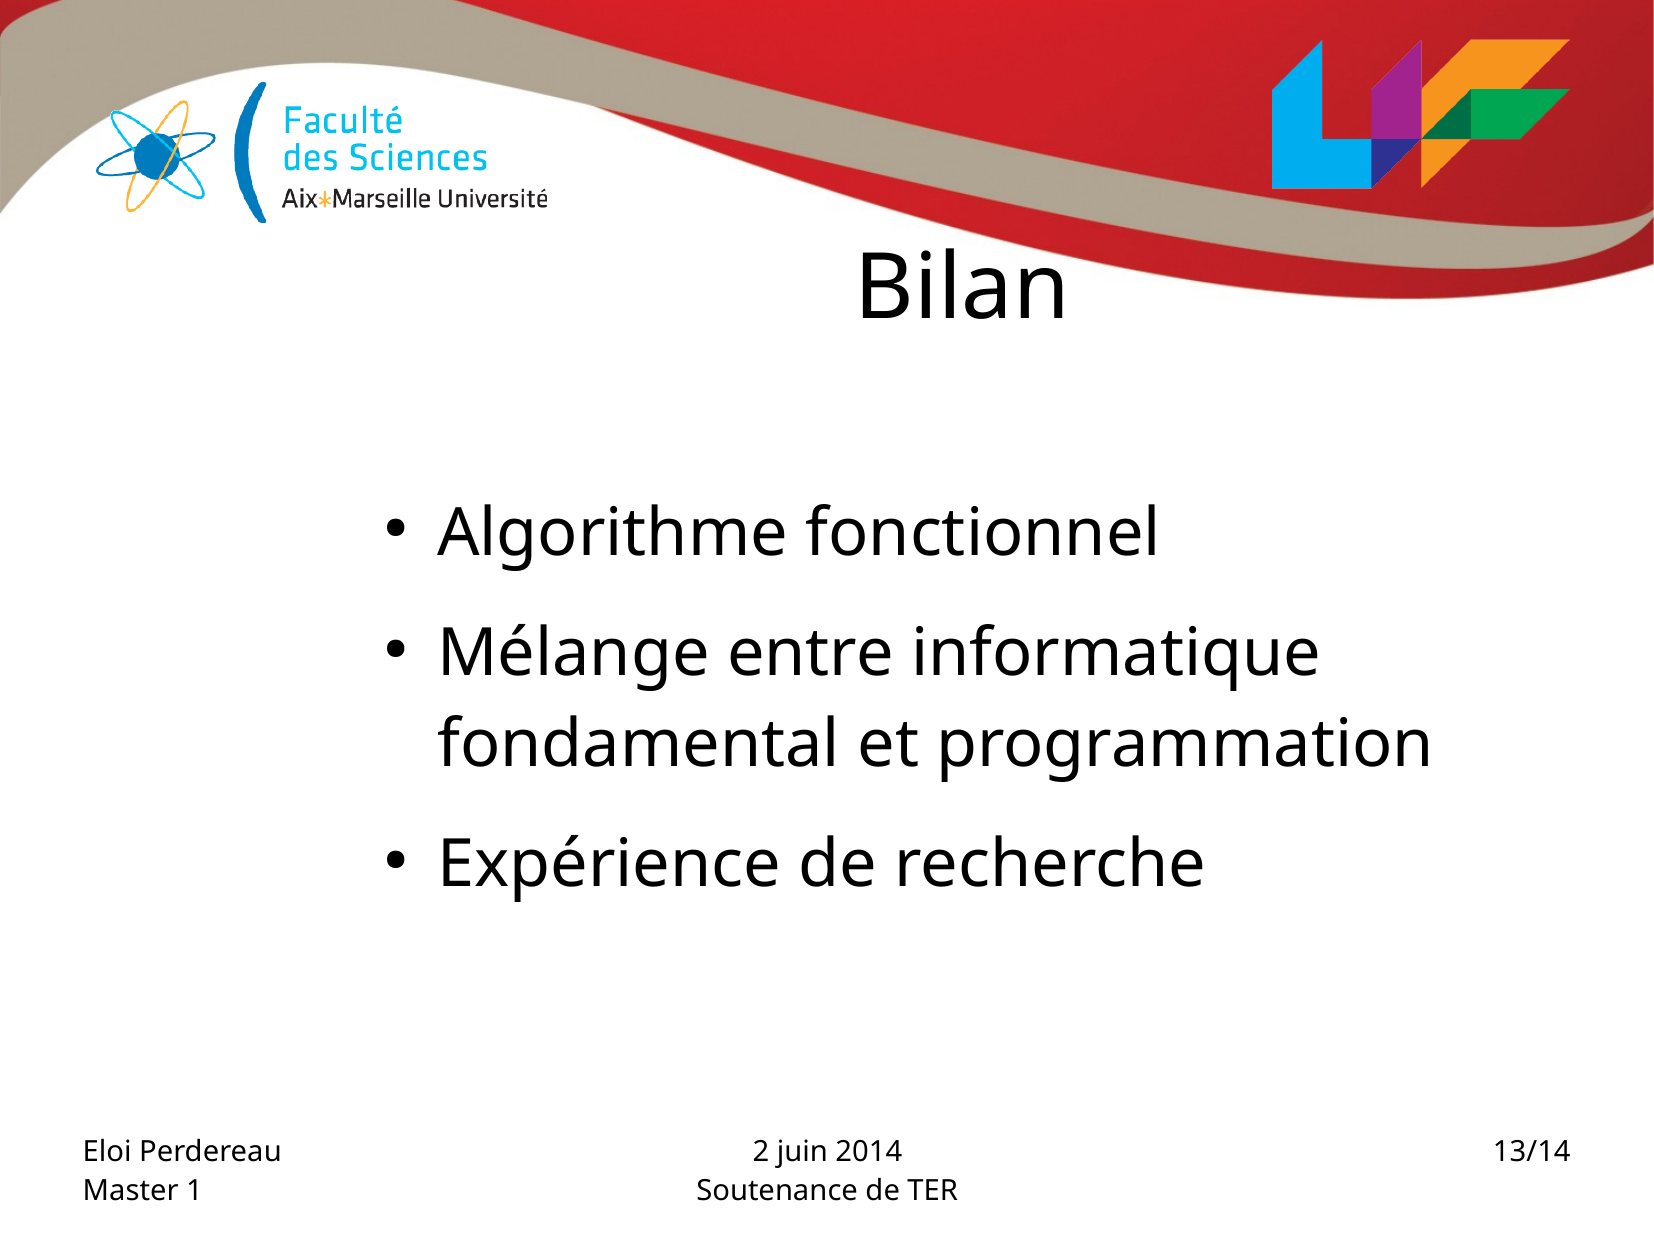

# Bilan
Algorithme fonctionnel
Mélange entre informatique fondamental et programmation
Expérience de recherche
13